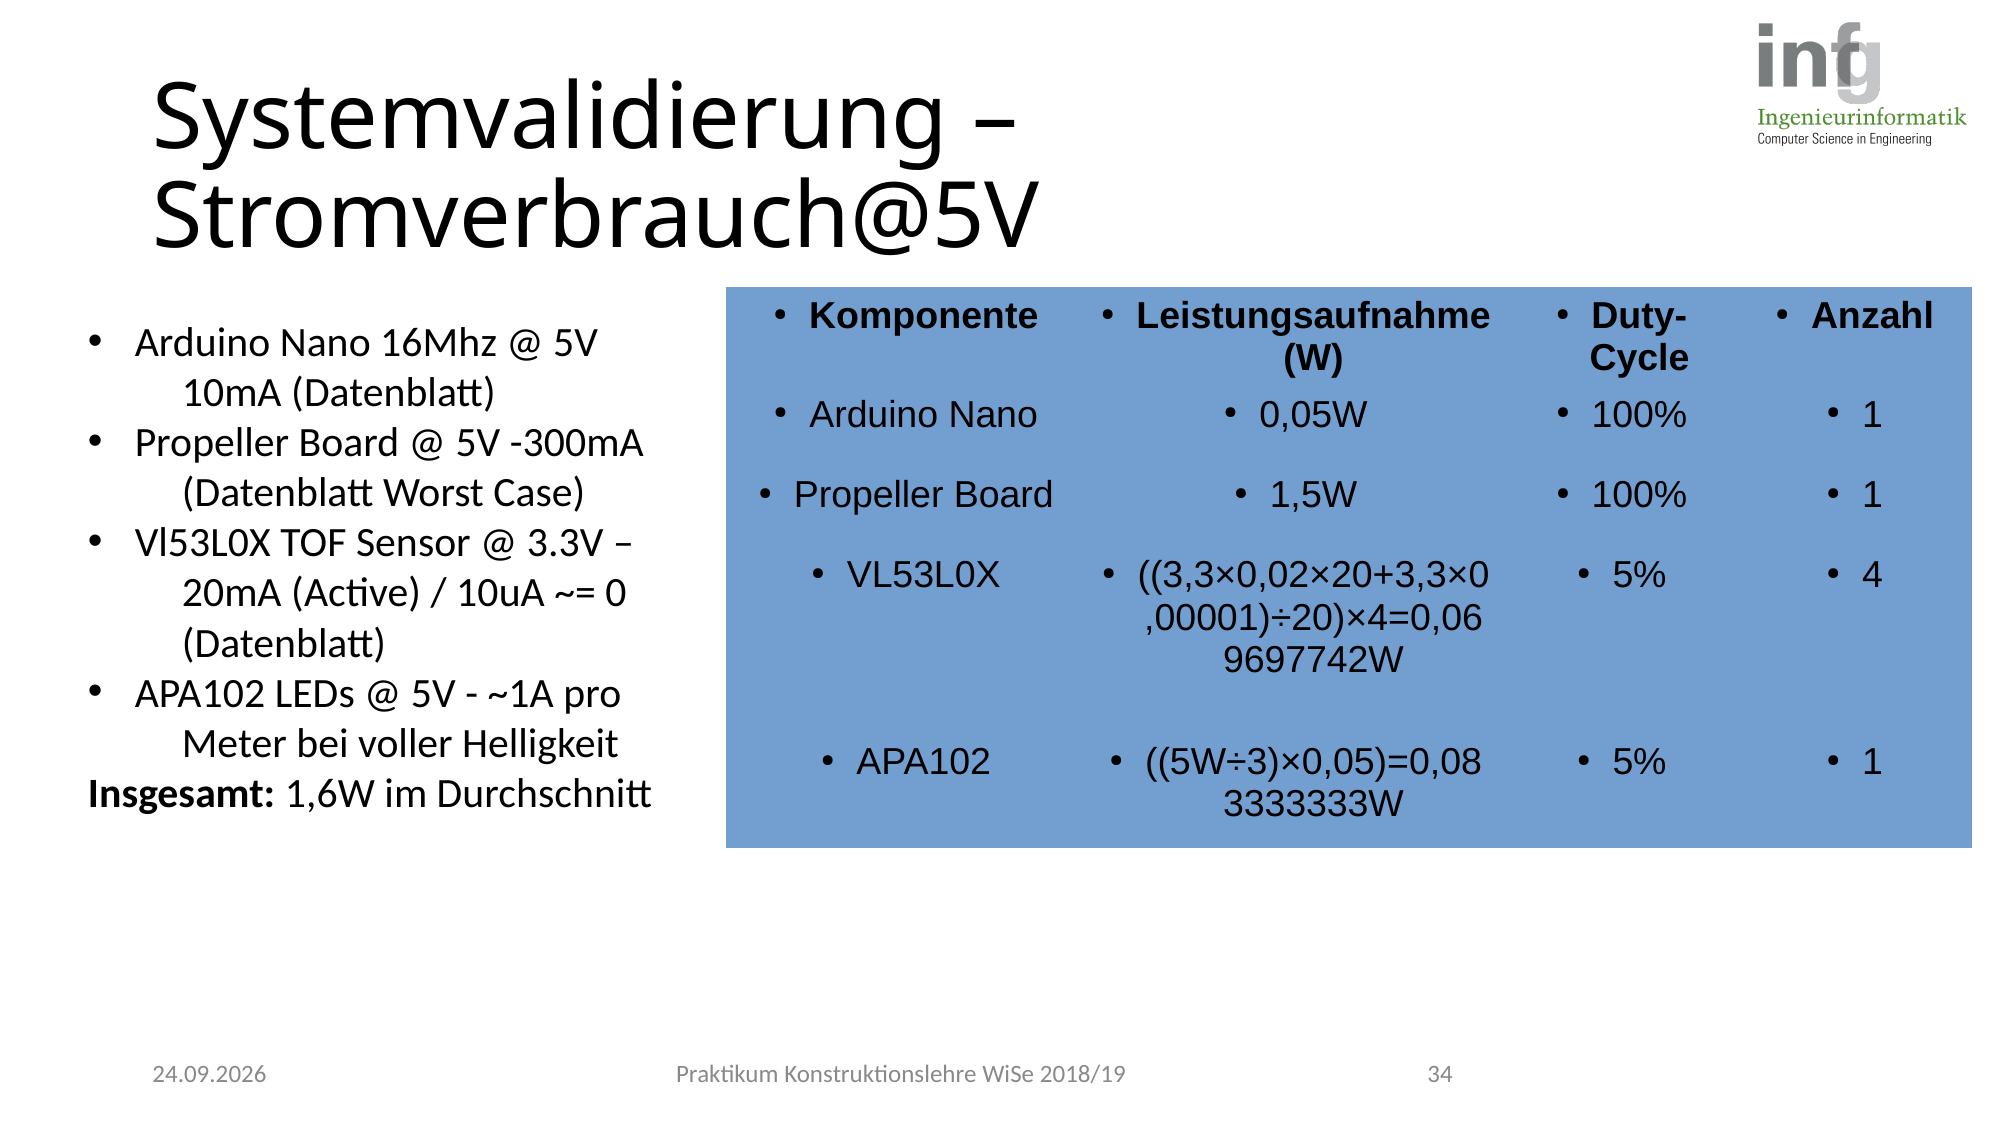

# Systemvalidierung – Stromverbrauch@5V
| Komponente | Leistungsaufnahme (W) | Duty-Cycle | Anzahl |
| --- | --- | --- | --- |
| Arduino Nano | 0,05W | 100% | 1 |
| Propeller Board | 1,5W | 100% | 1 |
| VL53L0X | ((3,3×0,02×20+3,3×0,00001)÷20)×4=0,069697742W | 5% | 4 |
| APA102 | ((5W÷3)×0,05)=0,083333333W | 5% | 1 |
Arduino Nano 16Mhz @ 5V 10mA (Datenblatt)
Propeller Board @ 5V -300mA (Datenblatt Worst Case)
Vl53L0X TOF Sensor @ 3.3V – 20mA (Active) / 10uA ~= 0 (Datenblatt)
APA102 LEDs @ 5V - ~1A pro Meter bei voller Helligkeit
Insgesamt: 1,6W im Durchschnitt
Praktikum Konstruktionslehre WiSe 2018/19